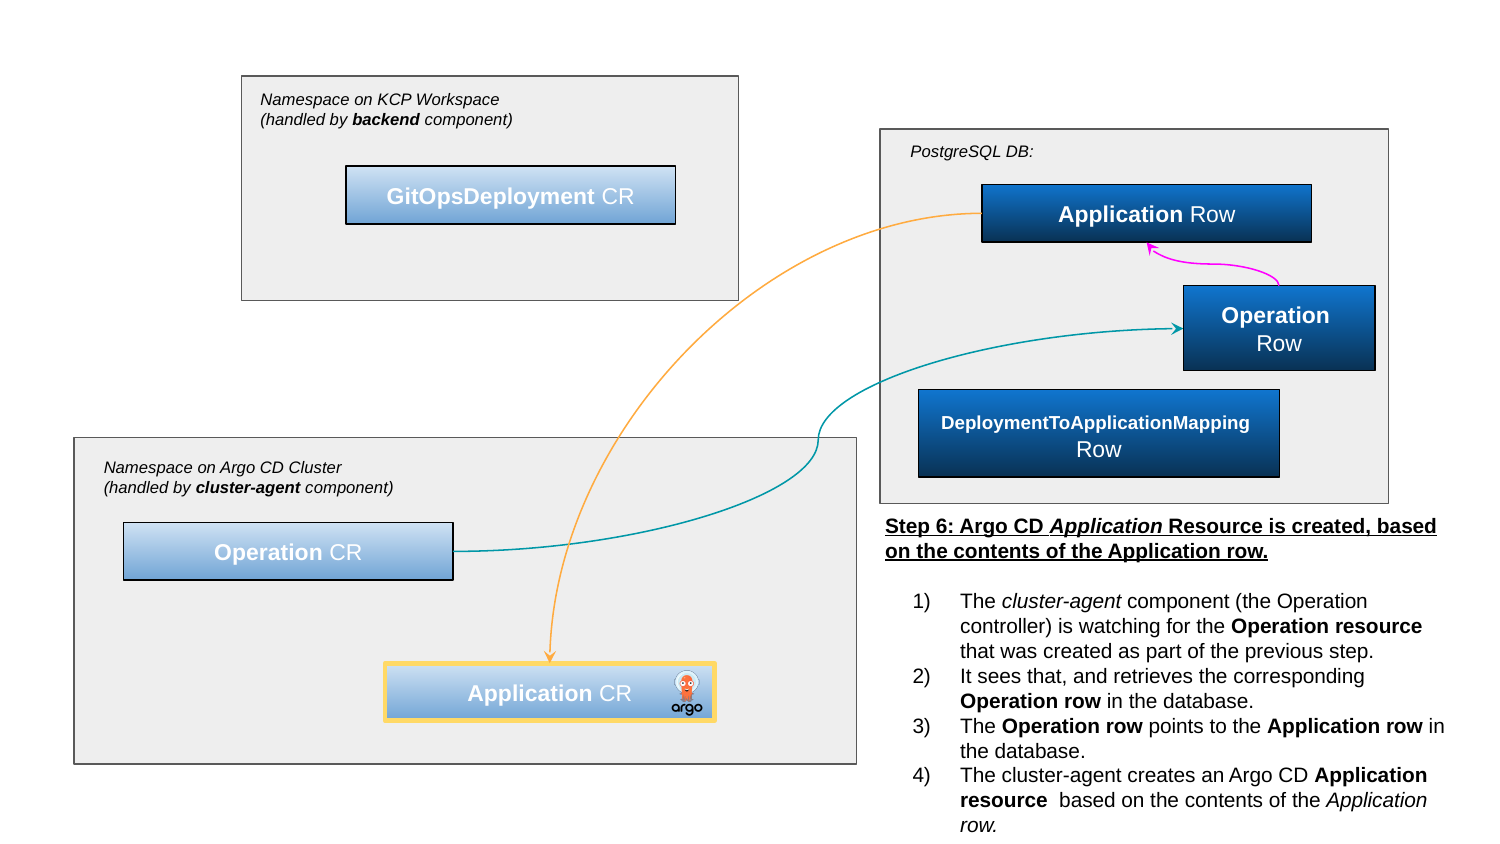

Namespace on KCP Workspace
(handled by backend component)
PostgreSQL DB:
GitOpsDeployment CR
Application Row
Operation
Row
DeploymentToApplicationMapping
Row
Namespace on Argo CD Cluster
(handled by cluster-agent component)
Step 6: Argo CD Application Resource is created, based on the contents of the Application row.
The cluster-agent component (the Operation controller) is watching for the Operation resource that was created as part of the previous step.
It sees that, and retrieves the corresponding Operation row in the database.
The Operation row points to the Application row in the database.
The cluster-agent creates an Argo CD Application resource based on the contents of the Application row.
Operation CR
Application CR